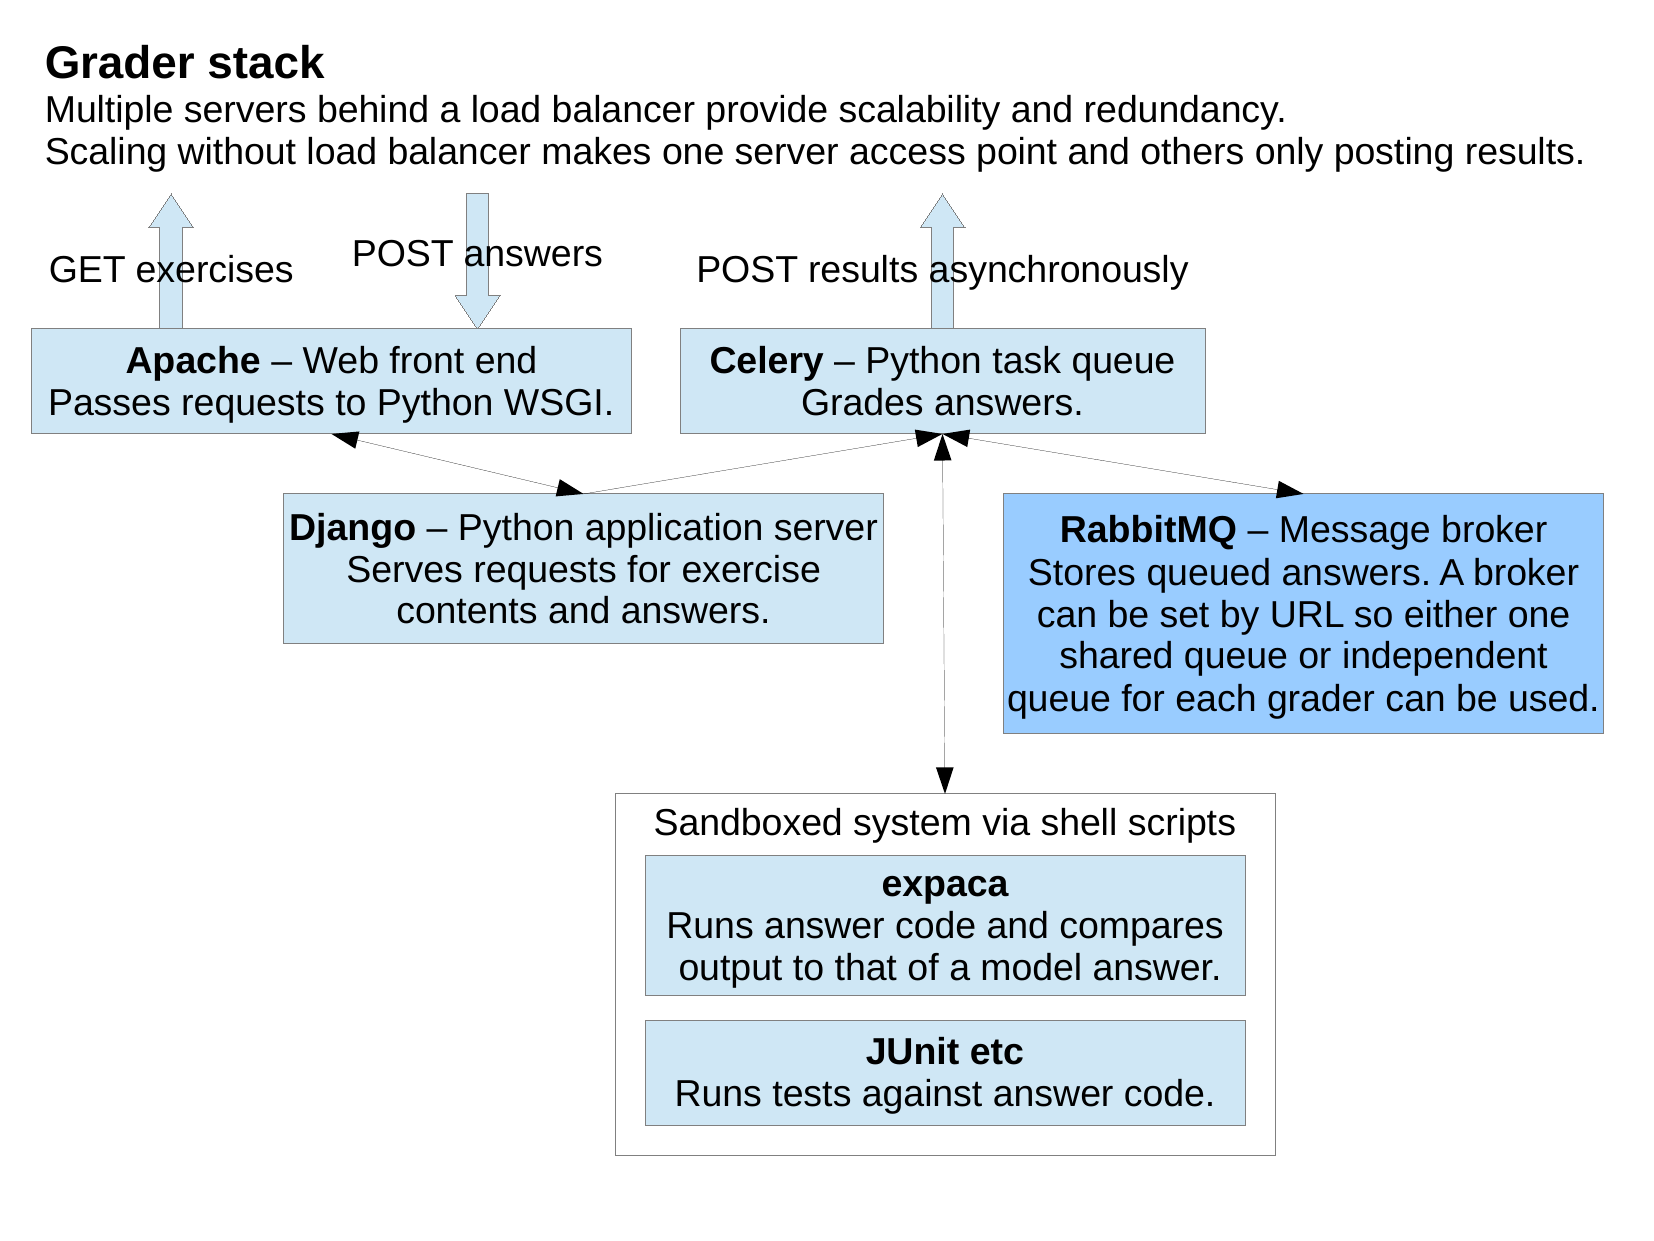

Grader stack
Multiple servers behind a load balancer provide scalability and redundancy.
Scaling without load balancer makes one server access point and others only posting results.
GET exercises
POST answers
POST results asynchronously
Apache – Web front end
Passes requests to Python WSGI.
Celery – Python task queue
Grades answers.
Django – Python application server
Serves requests for exercise
contents and answers.
RabbitMQ – Message broker
Stores queued answers. A broker
can be set by URL so either one
shared queue or independent
queue for each grader can be used.
Sandboxed system via shell scripts
expaca
Runs answer code and compares
 output to that of a model answer.
JUnit etc
Runs tests against answer code.